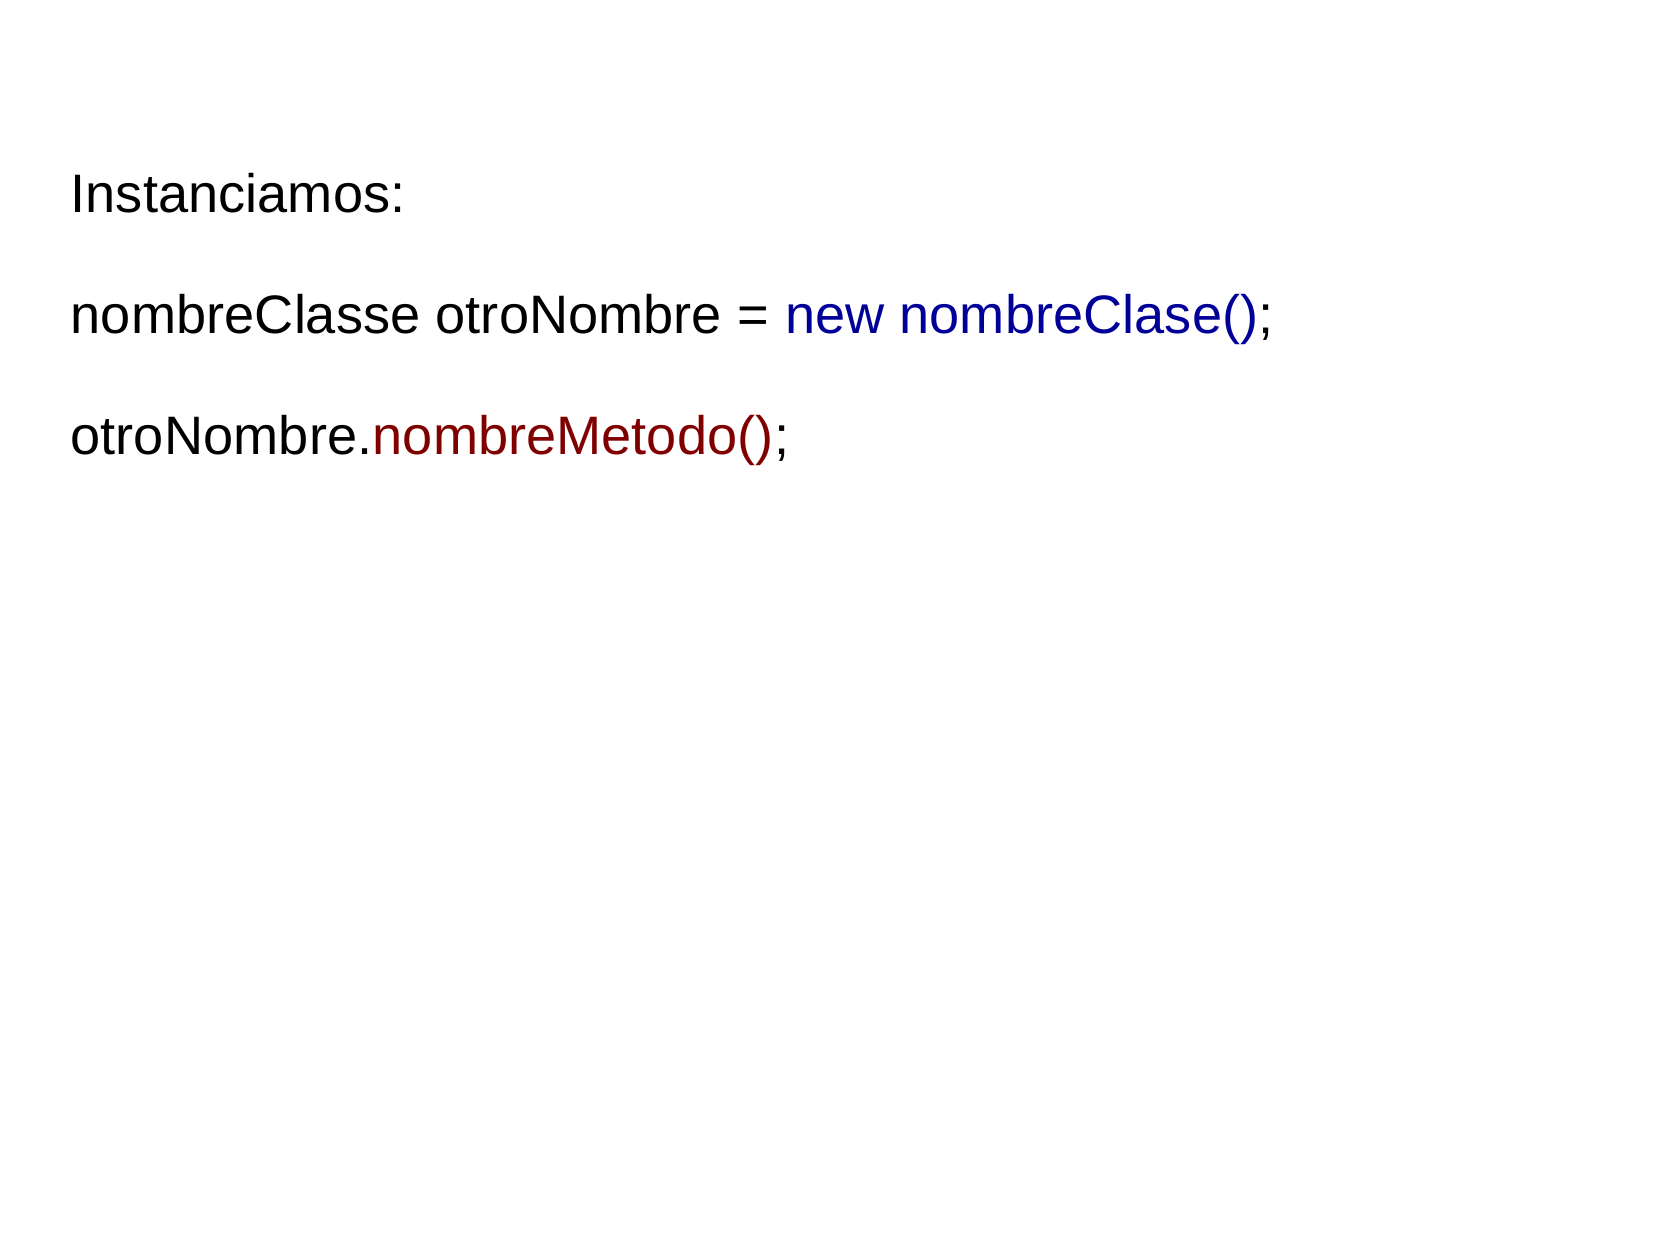

# Instanciamos: nombreClasse otroNombre = new nombreClase(); otroNombre.nombreMetodo();